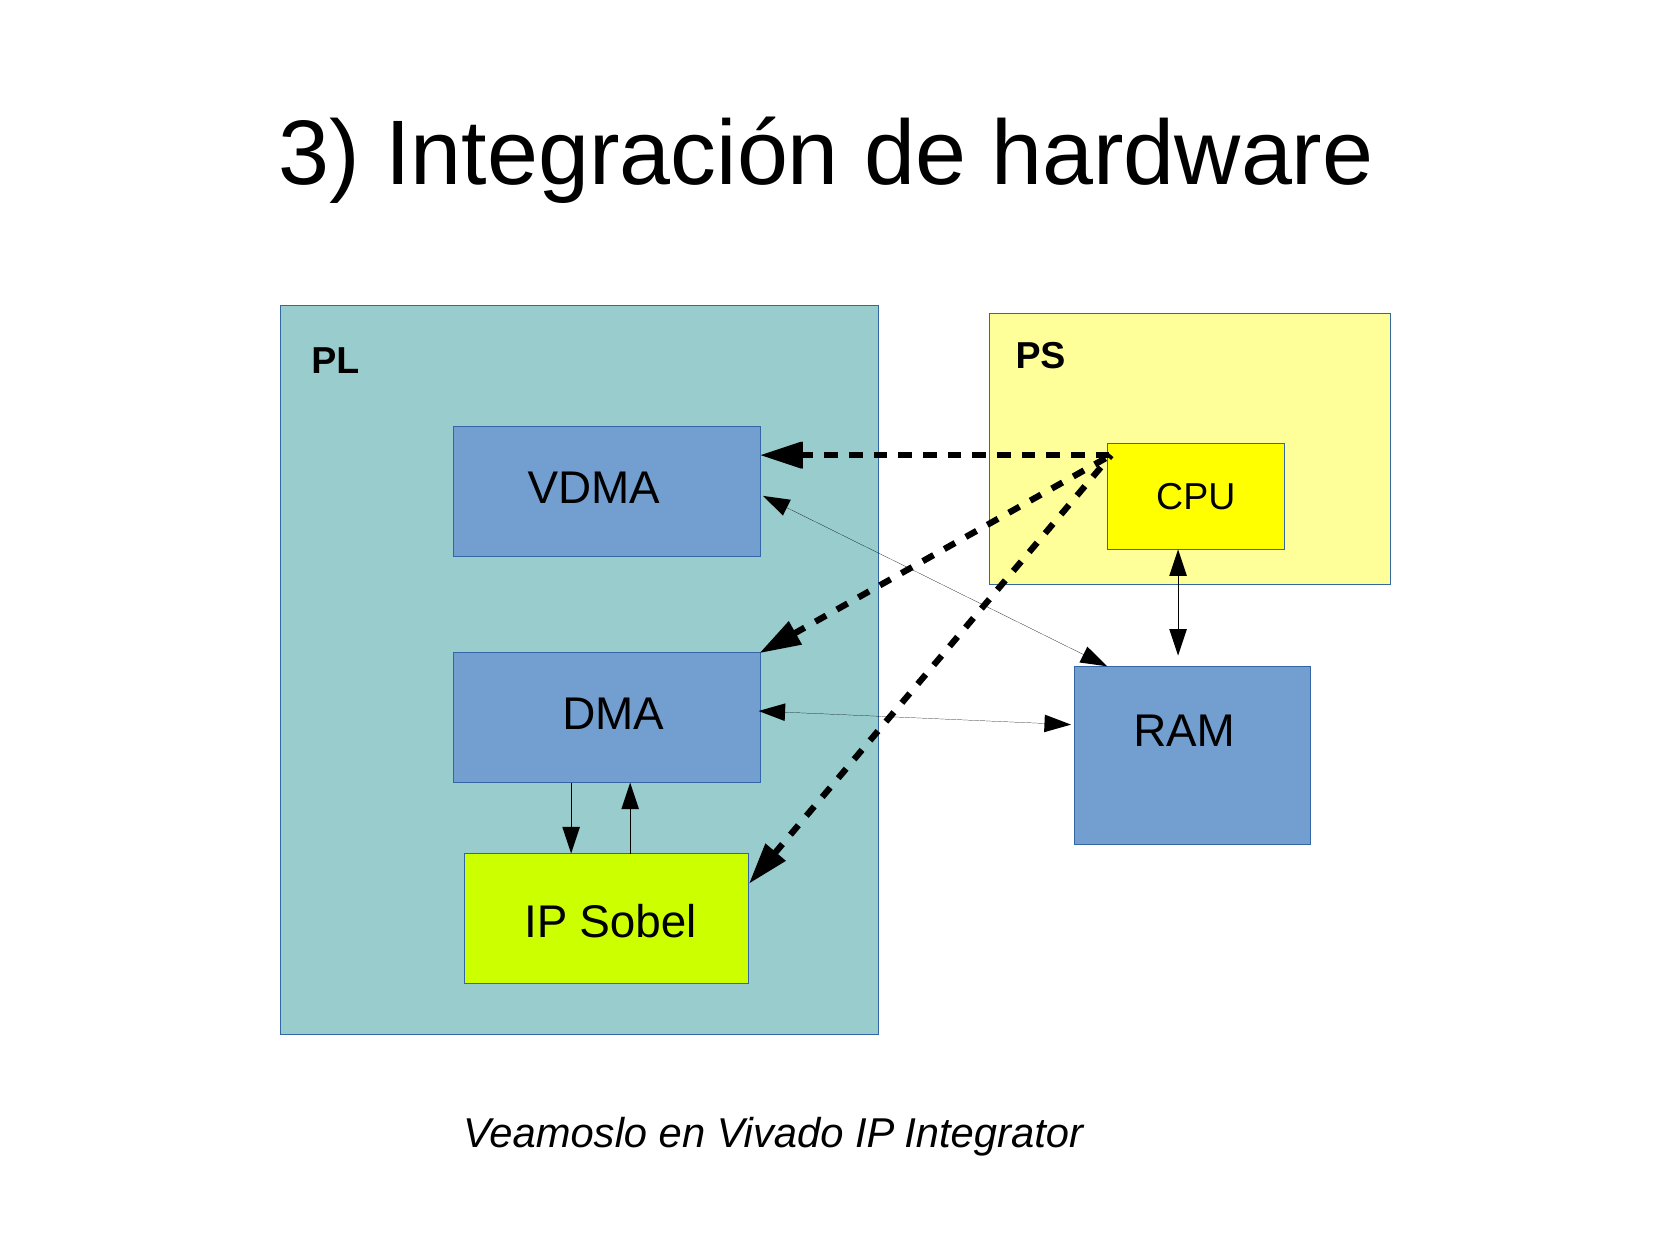

# 3) Integración de hardware
PS
PL
CPU
VDMA
DMA
RAM
IP Sobel
Veamoslo en Vivado IP Integrator